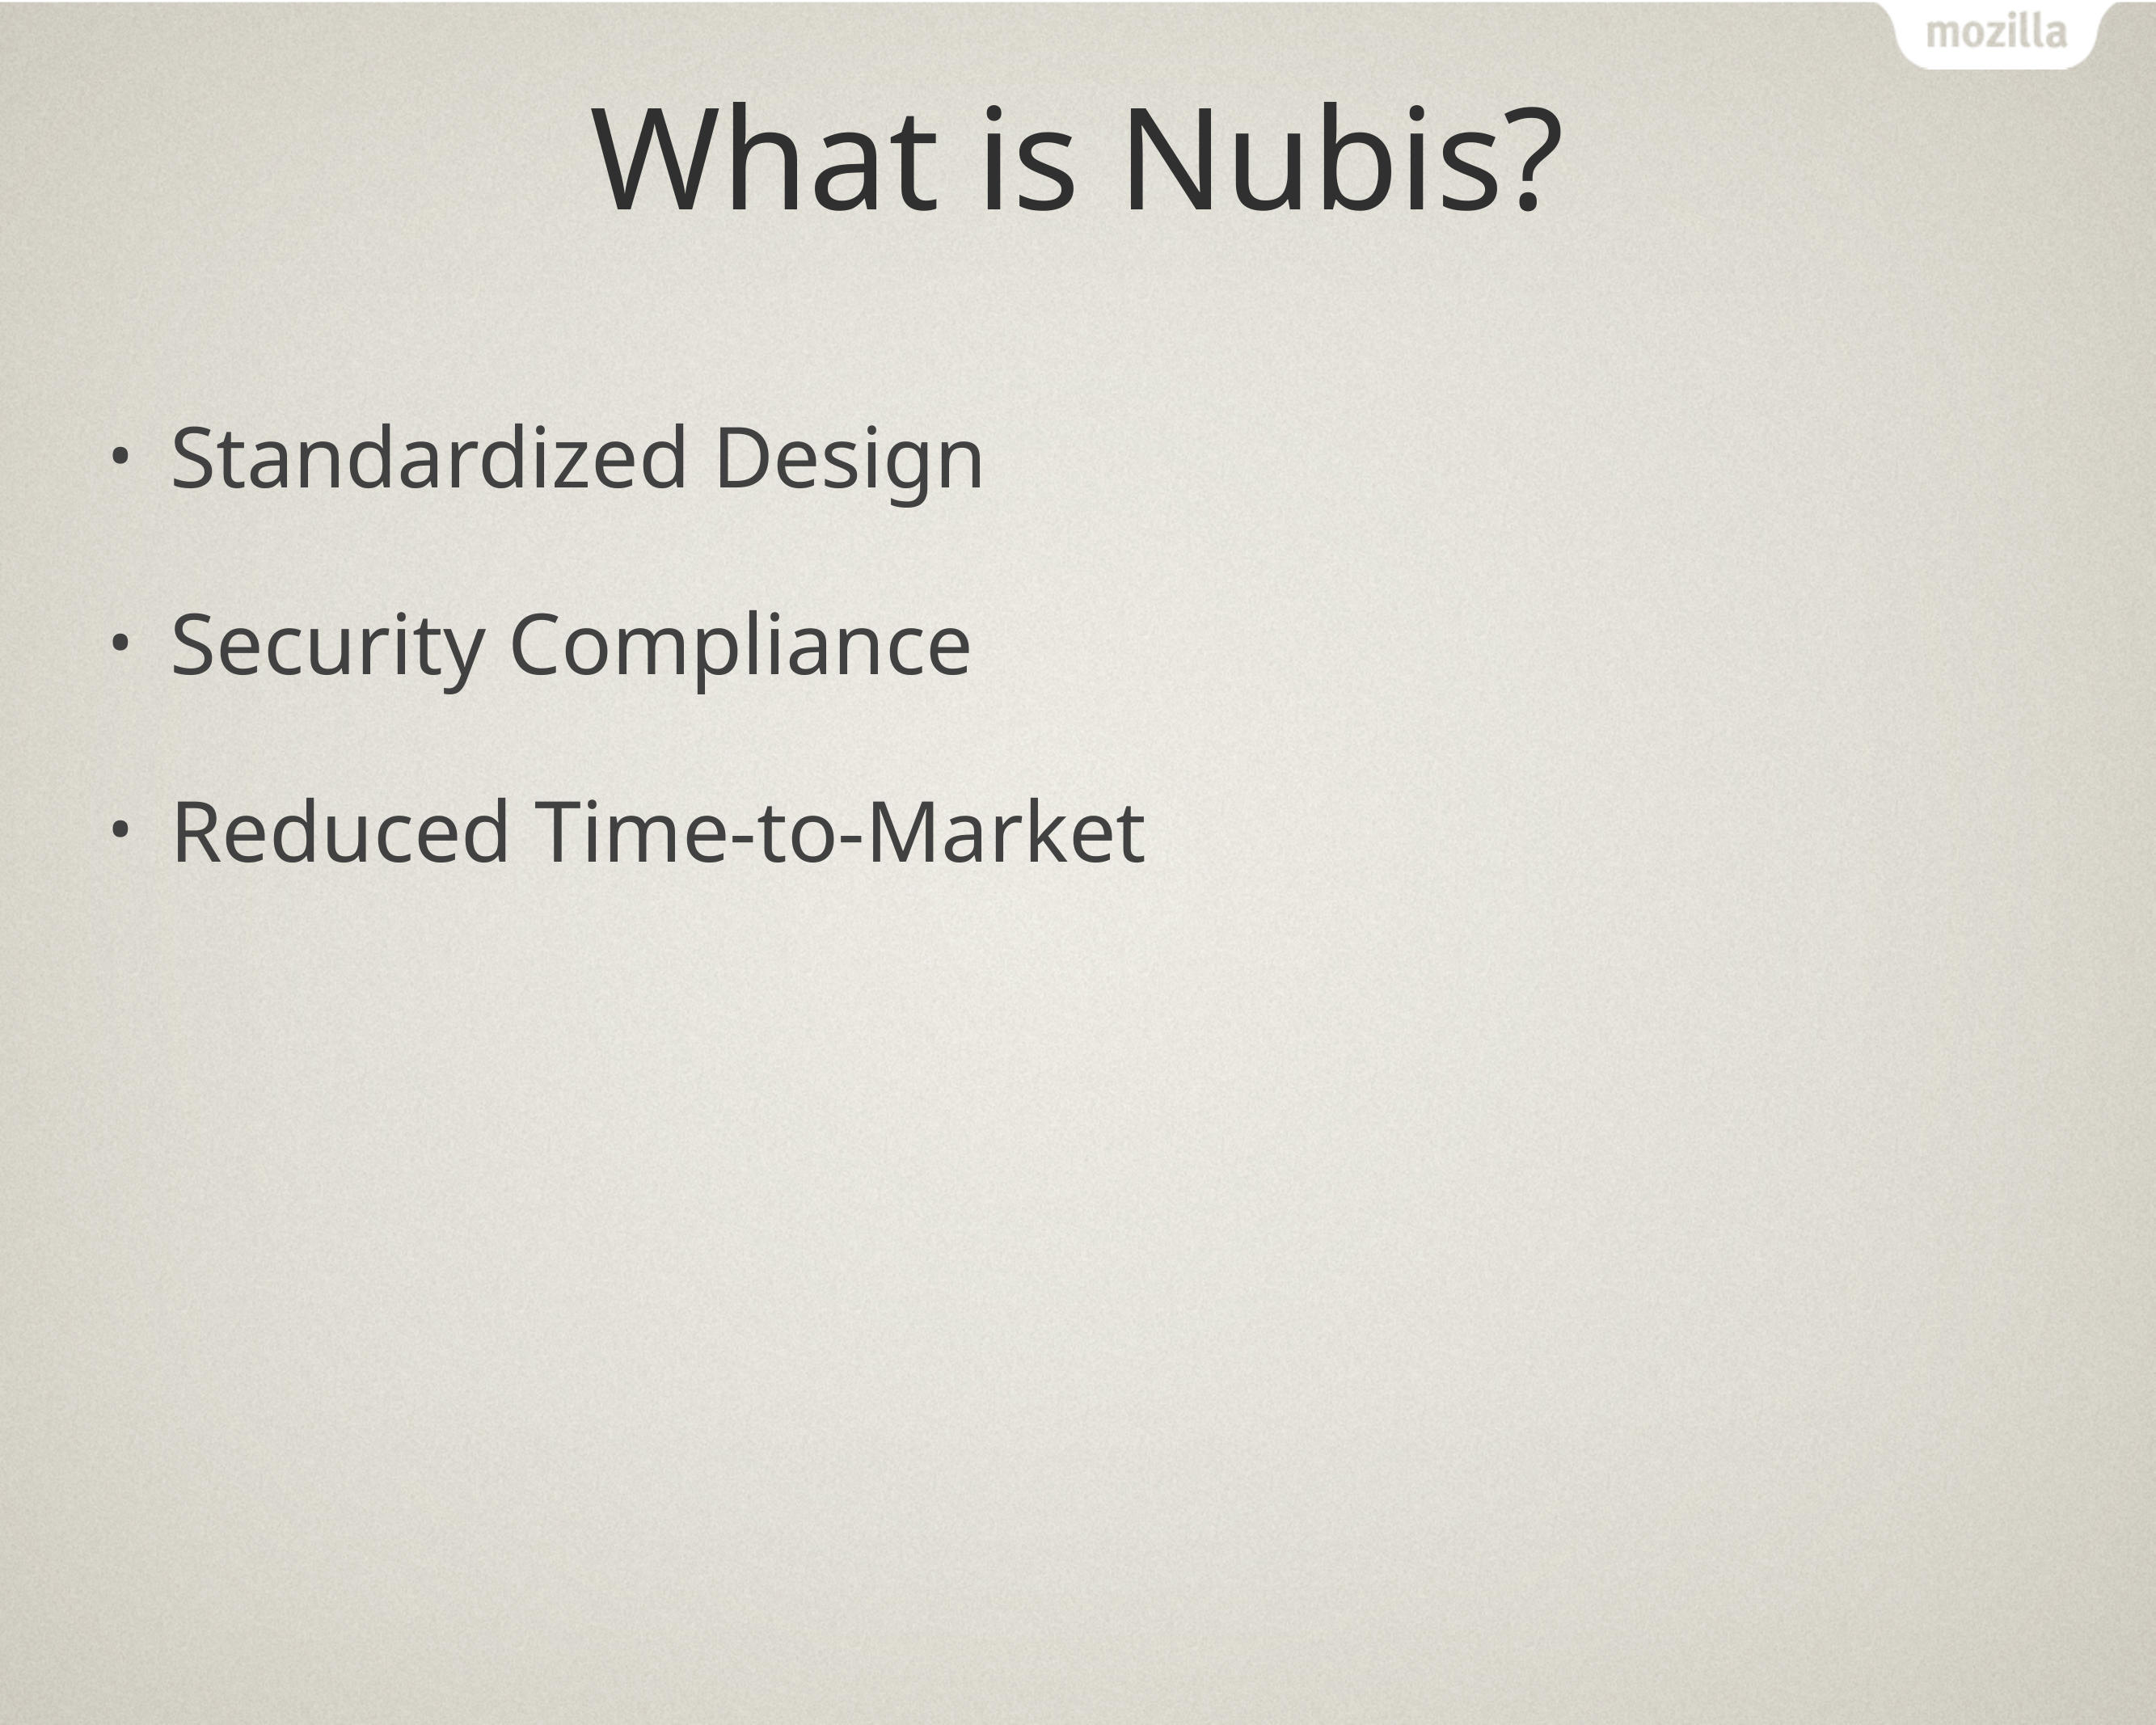

# What is Nubis?
 Standardized Design
 Security Compliance
 Reduced Time-to-Market